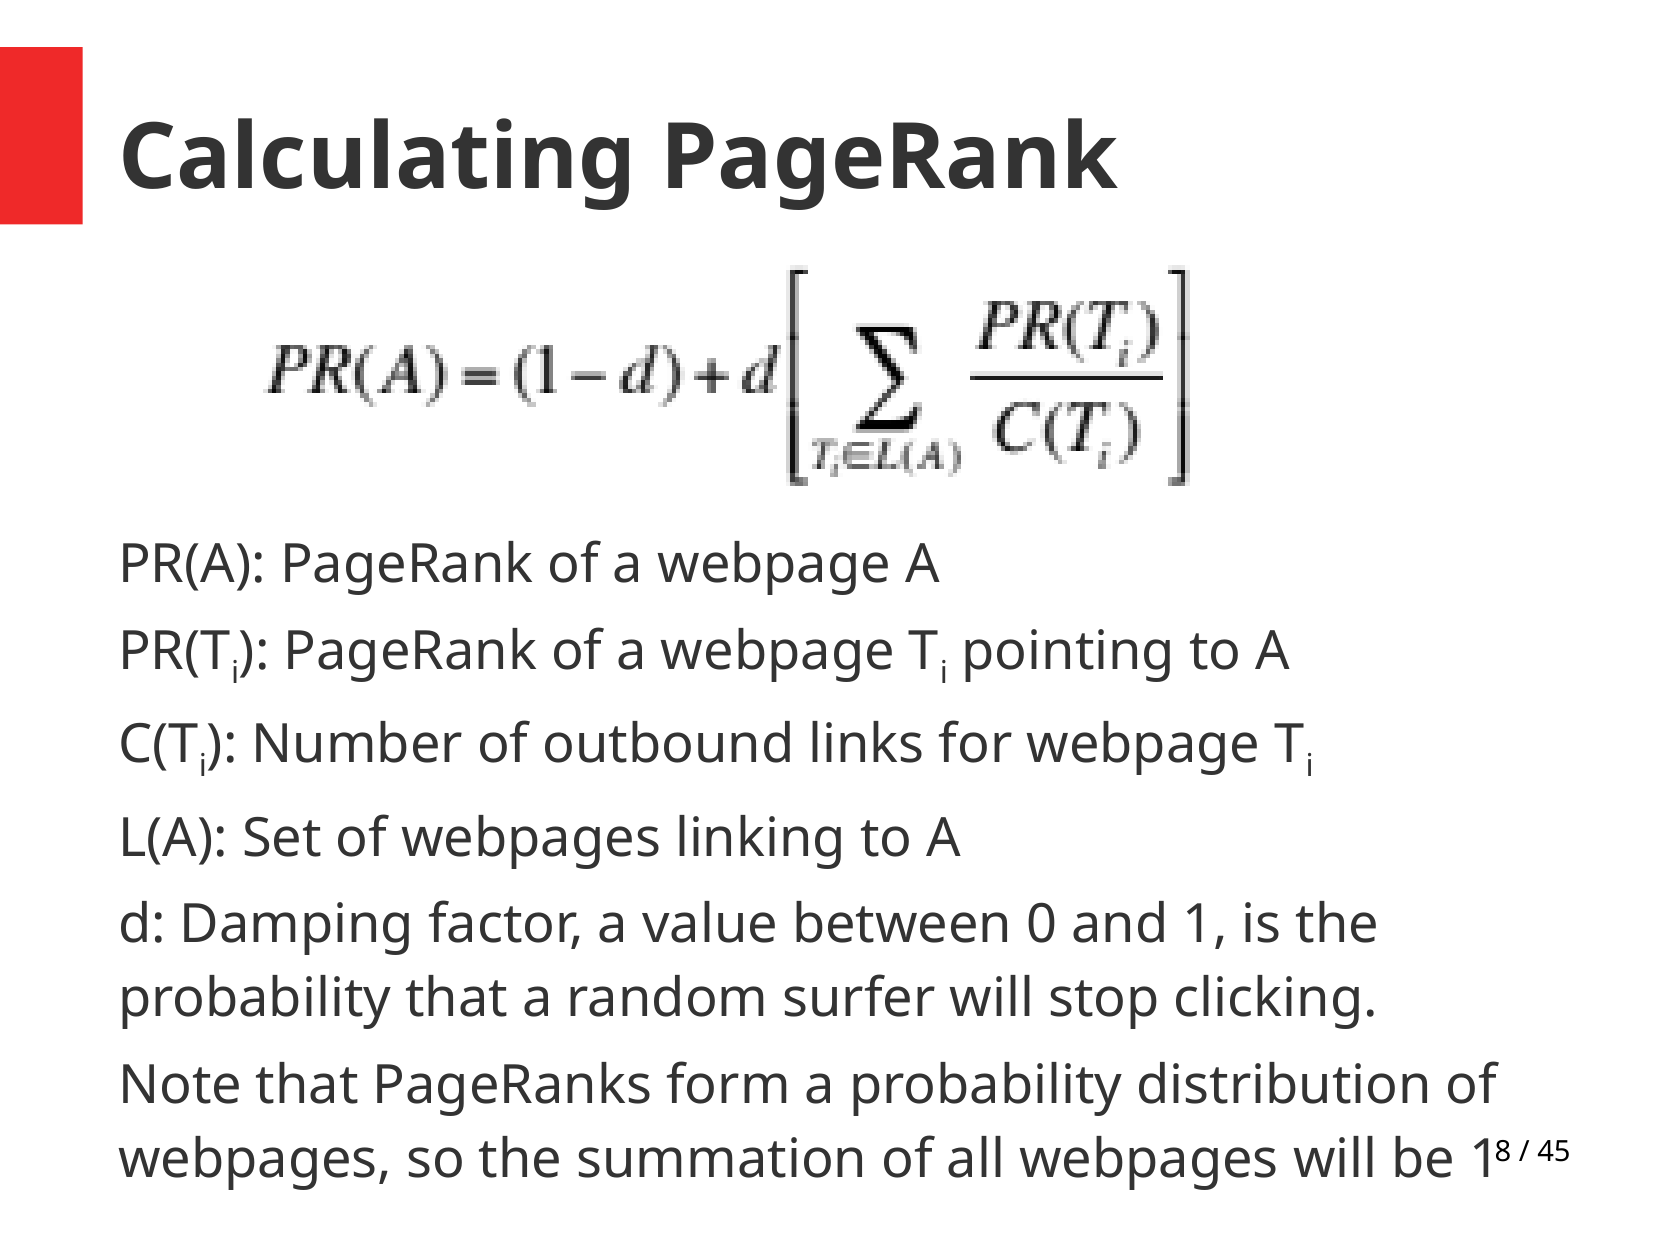

# Calculating PageRank
PR(A): PageRank of a webpage A
PR(Ti): PageRank of a webpage Ti pointing to A
C(Ti): Number of outbound links for webpage Ti
L(A): Set of webpages linking to A
d: Damping factor, a value between 0 and 1, is the probability that a random surfer will stop clicking.
Note that PageRanks form a probability distribution of webpages, so the summation of all webpages will be 1
8